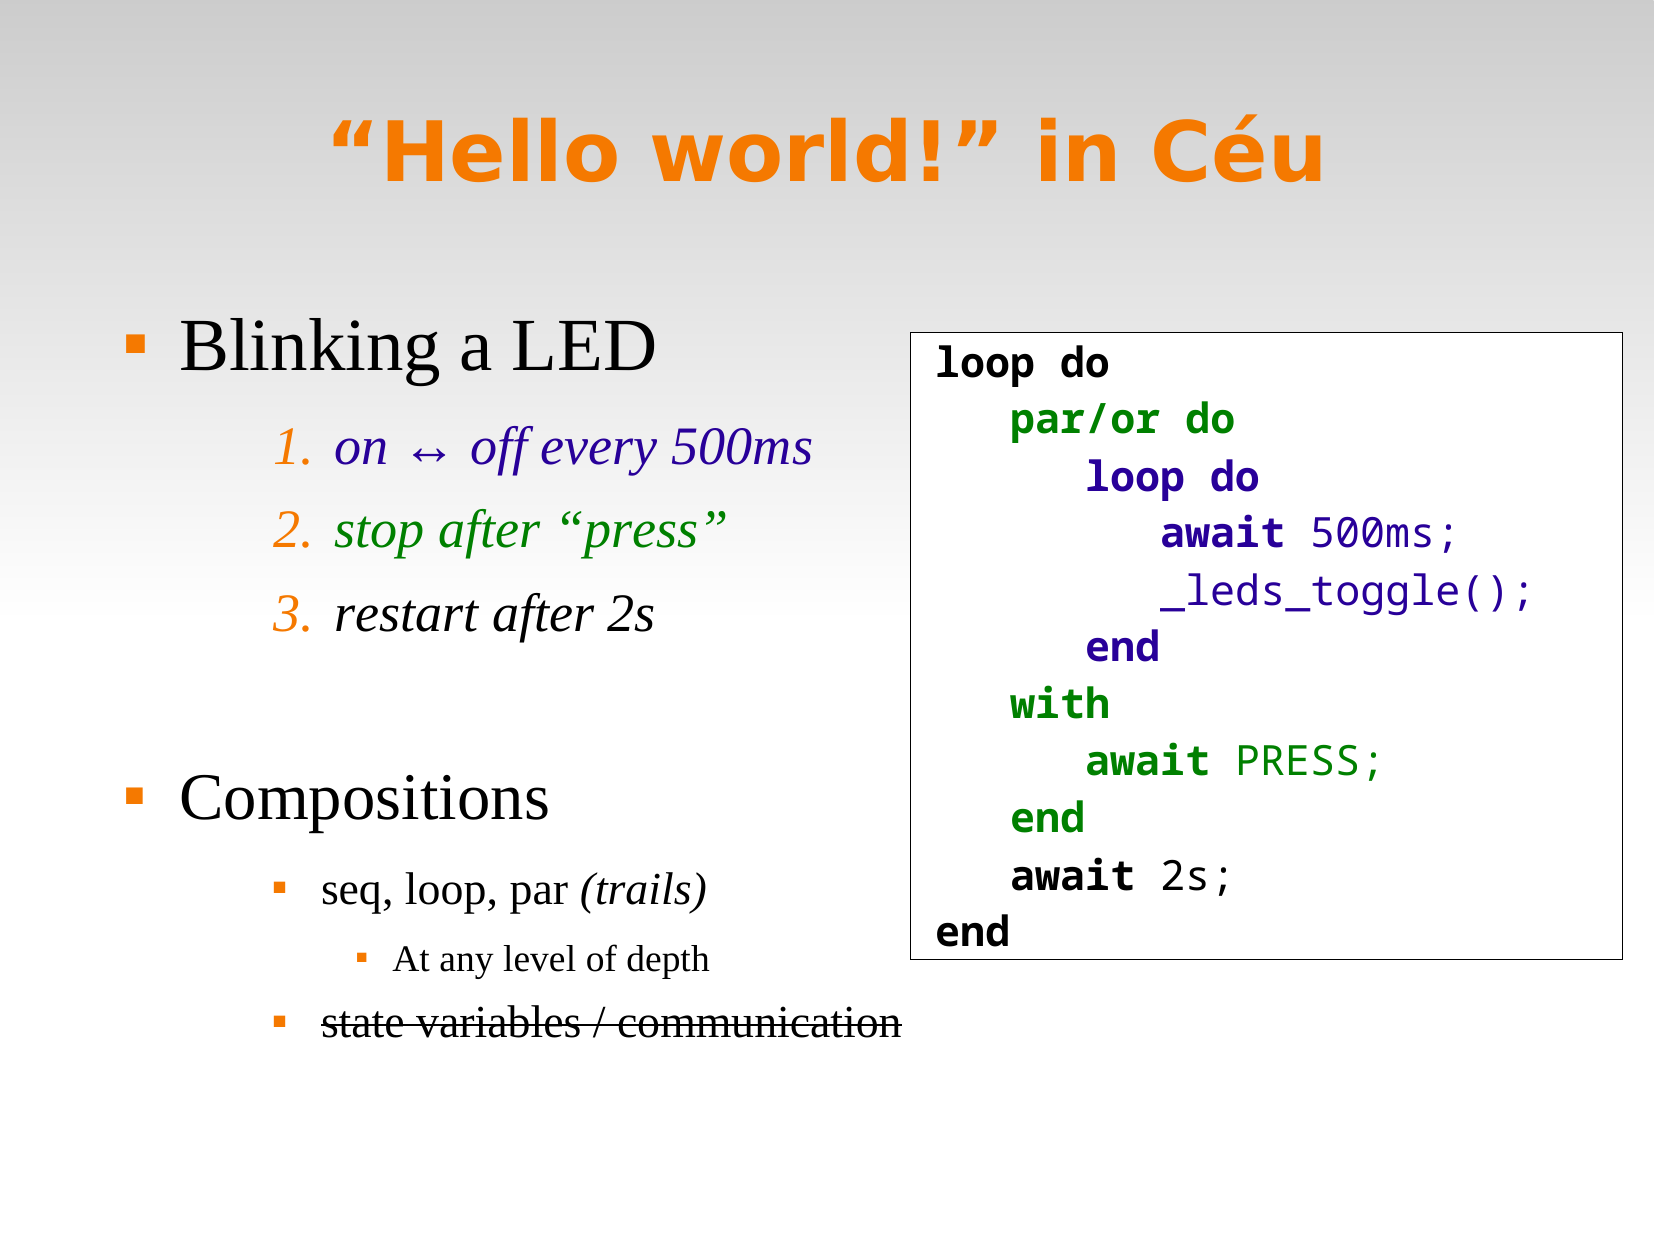

“Hello world!” in Céu
# Blinking a LED
 on ↔ off every 500ms
 stop after “press”
 restart after 2s
Compositions
seq, loop, par (trails)
At any level of depth
state variables / communication
 loop do
 par/or do
 loop do
 await 500ms;
 _leds_toggle();
 end
 with
 await PRESS;
 end
 await 2s;
 end